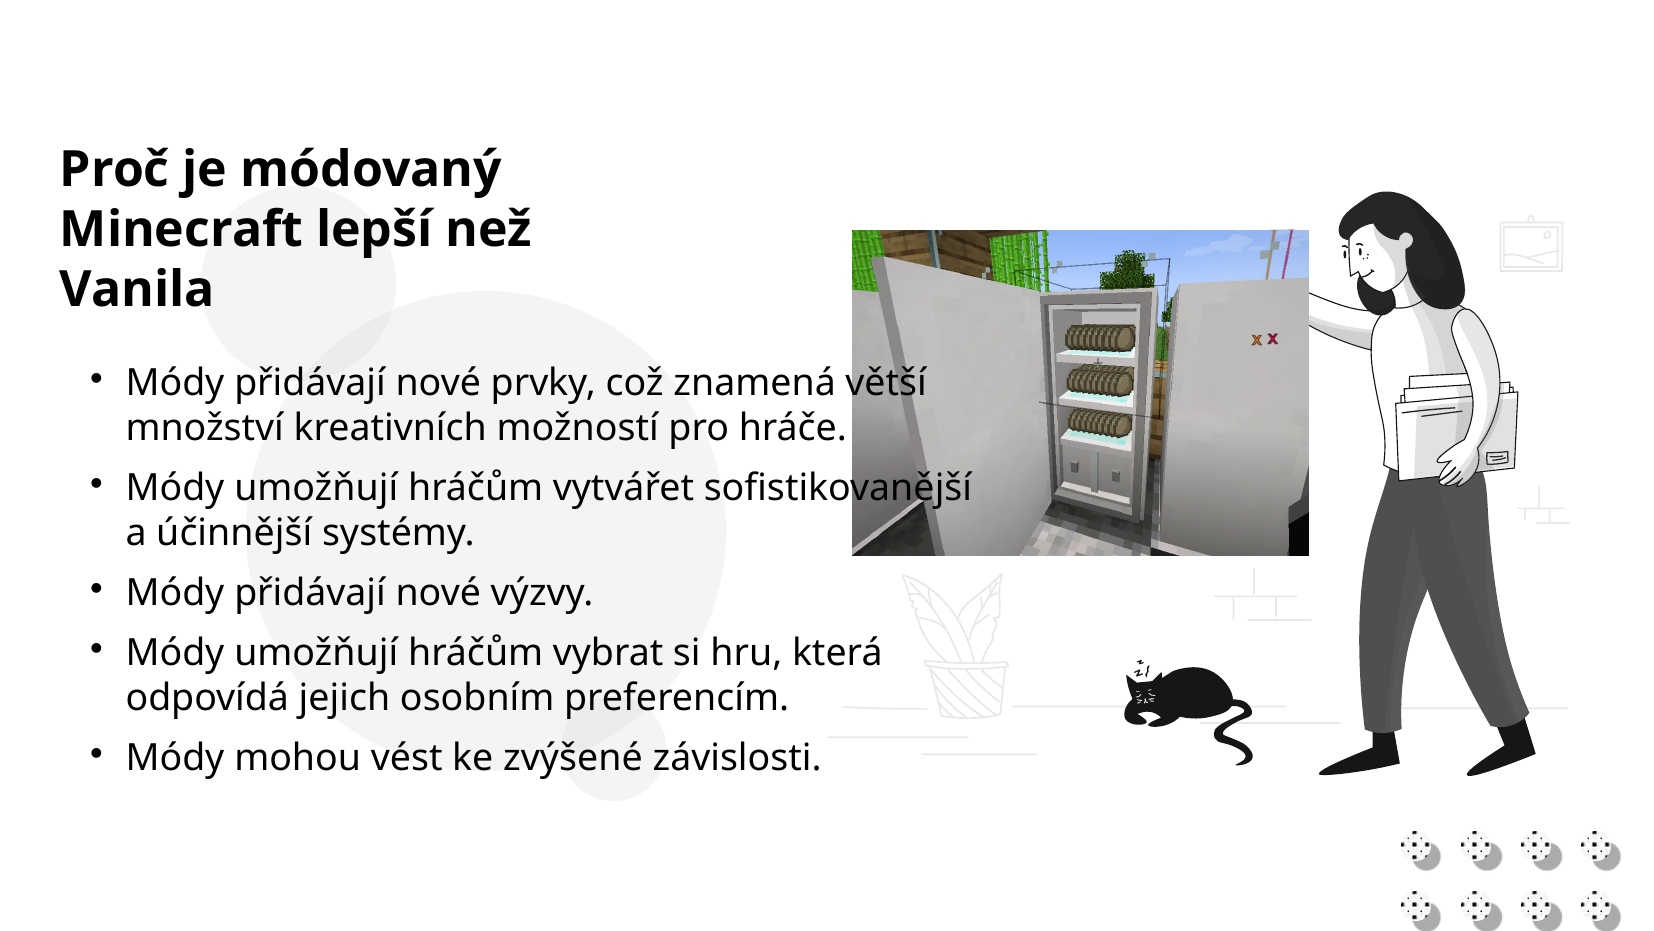

Proč je módovaný Minecraft lepší než Vanila
Módy přidávají nové prvky, což znamená větší množství kreativních možností pro hráče.
Módy umožňují hráčům vytvářet sofistikovanější a účinnější systémy.
Módy přidávají nové výzvy.
Módy umožňují hráčům vybrat si hru, která odpovídá jejich osobním preferencím.
Módy mohou vést ke zvýšené závislosti.